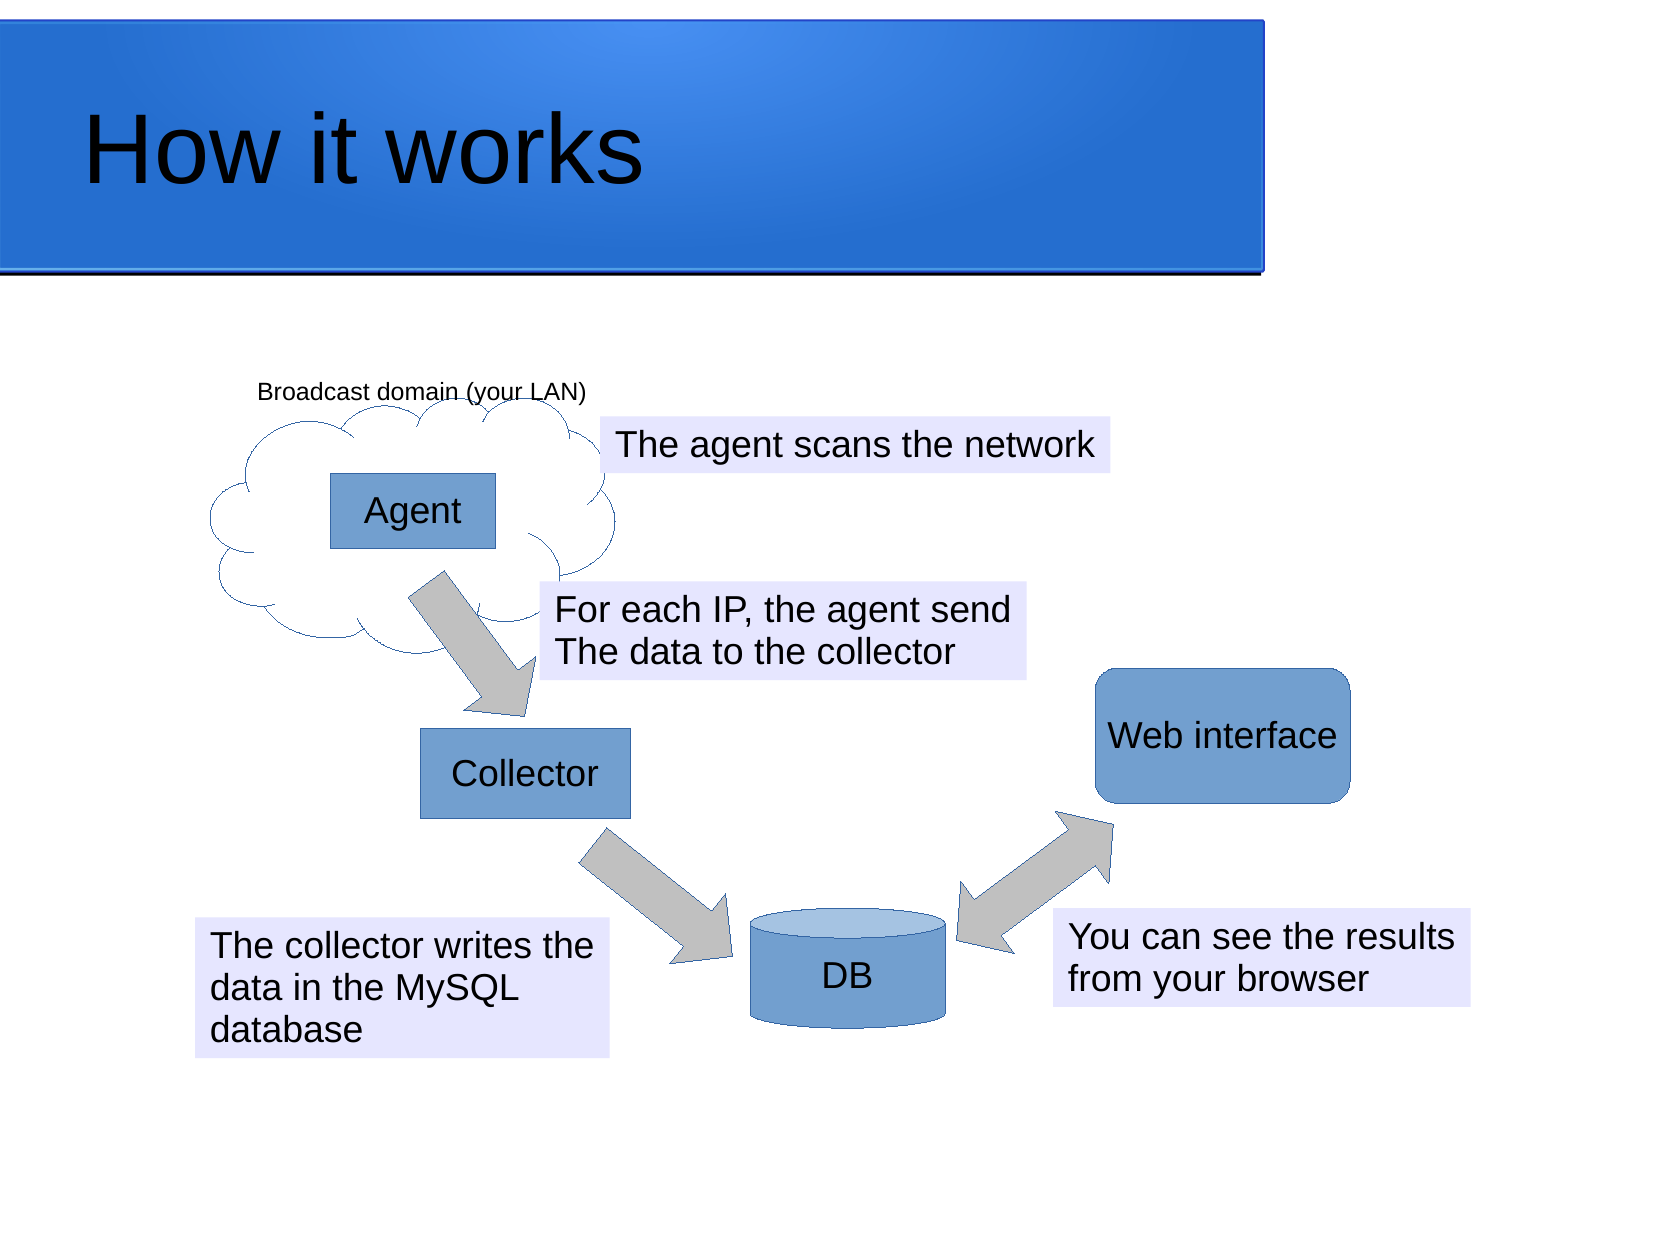

# How it works
Broadcast domain (your LAN)
The agent scans the network
Agent
For each IP, the agent send
The data to the collector
Web interface
Collector
DB
You can see the results
from your browser
The collector writes the
data in the MySQL
database